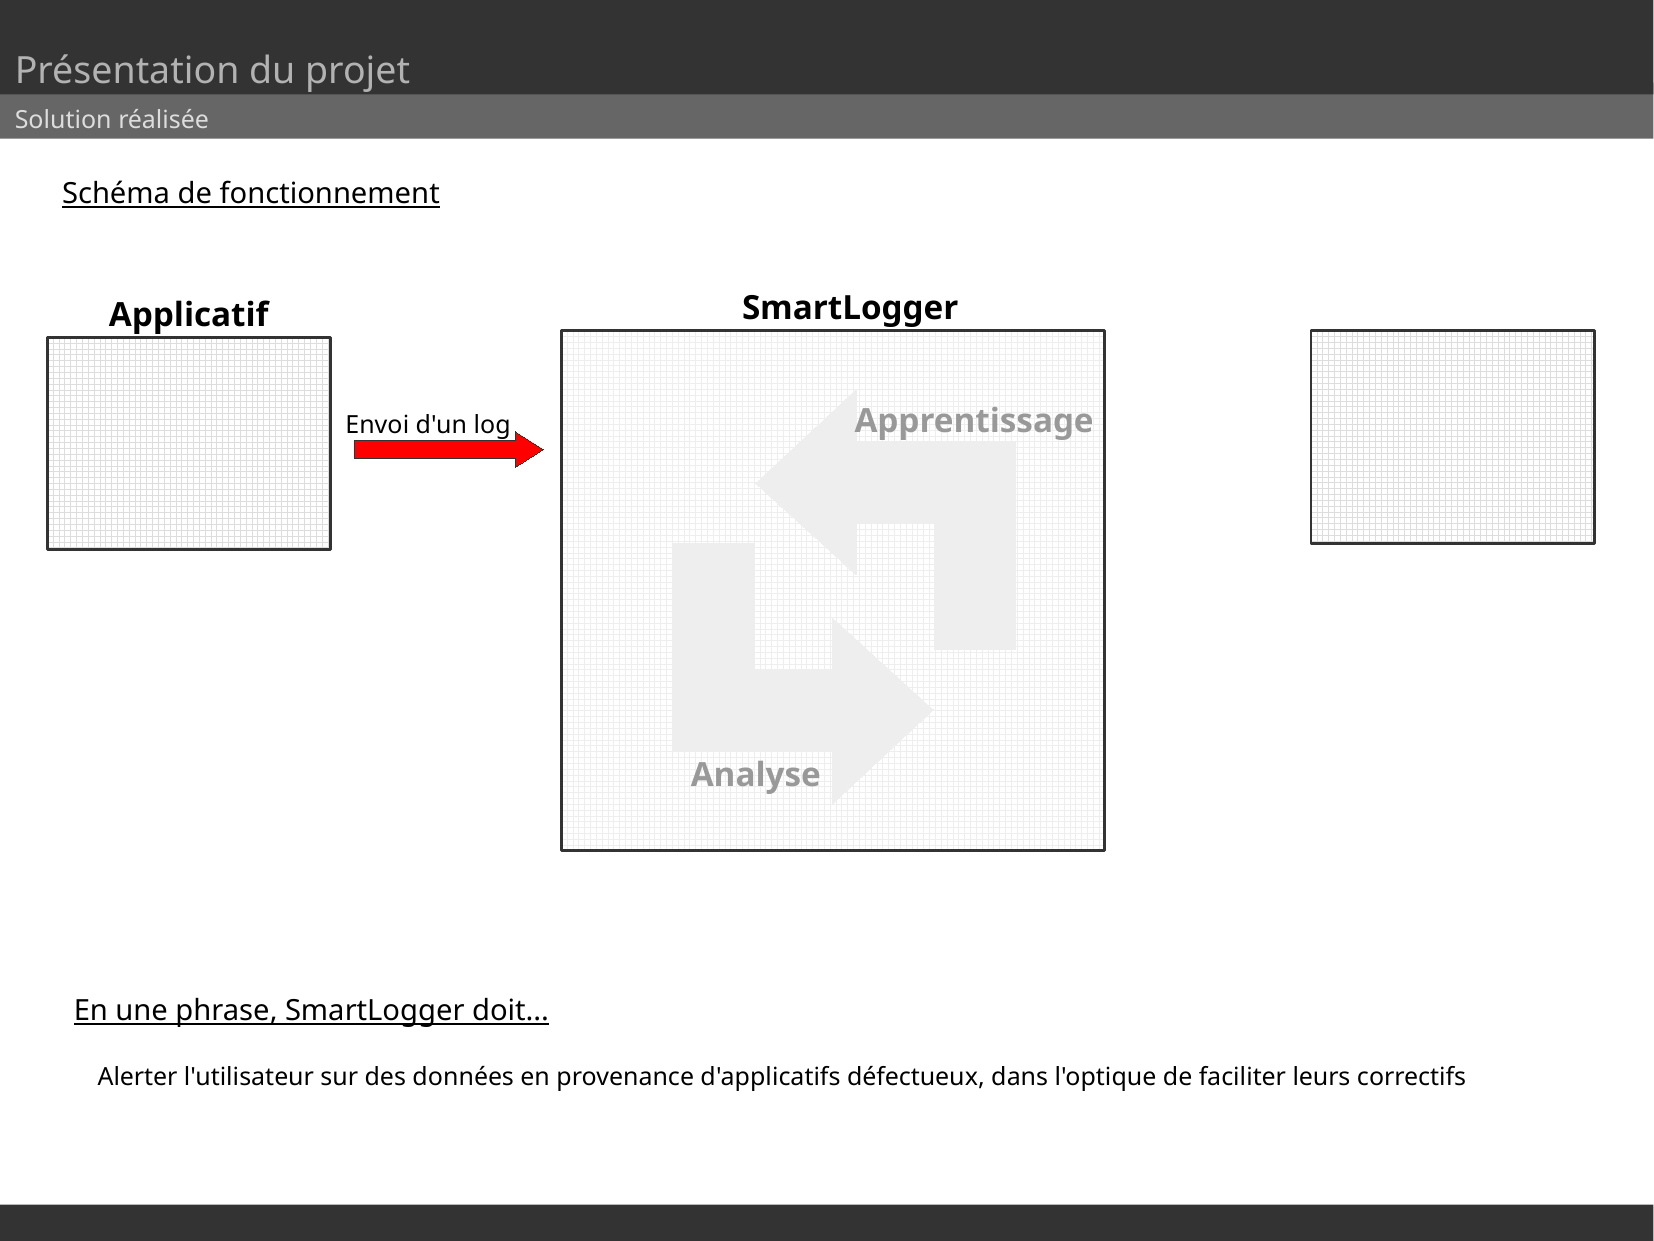

Présentation du projet
Solution réalisée
Schéma de fonctionnement
SmartLogger
Applicatif
Apprentissage
Envoi d'un log
Analyse
En une phrase, SmartLogger doit...
Alerter l'utilisateur sur des données en provenance d'applicatifs défectueux, dans l'optique de faciliter leurs correctifs